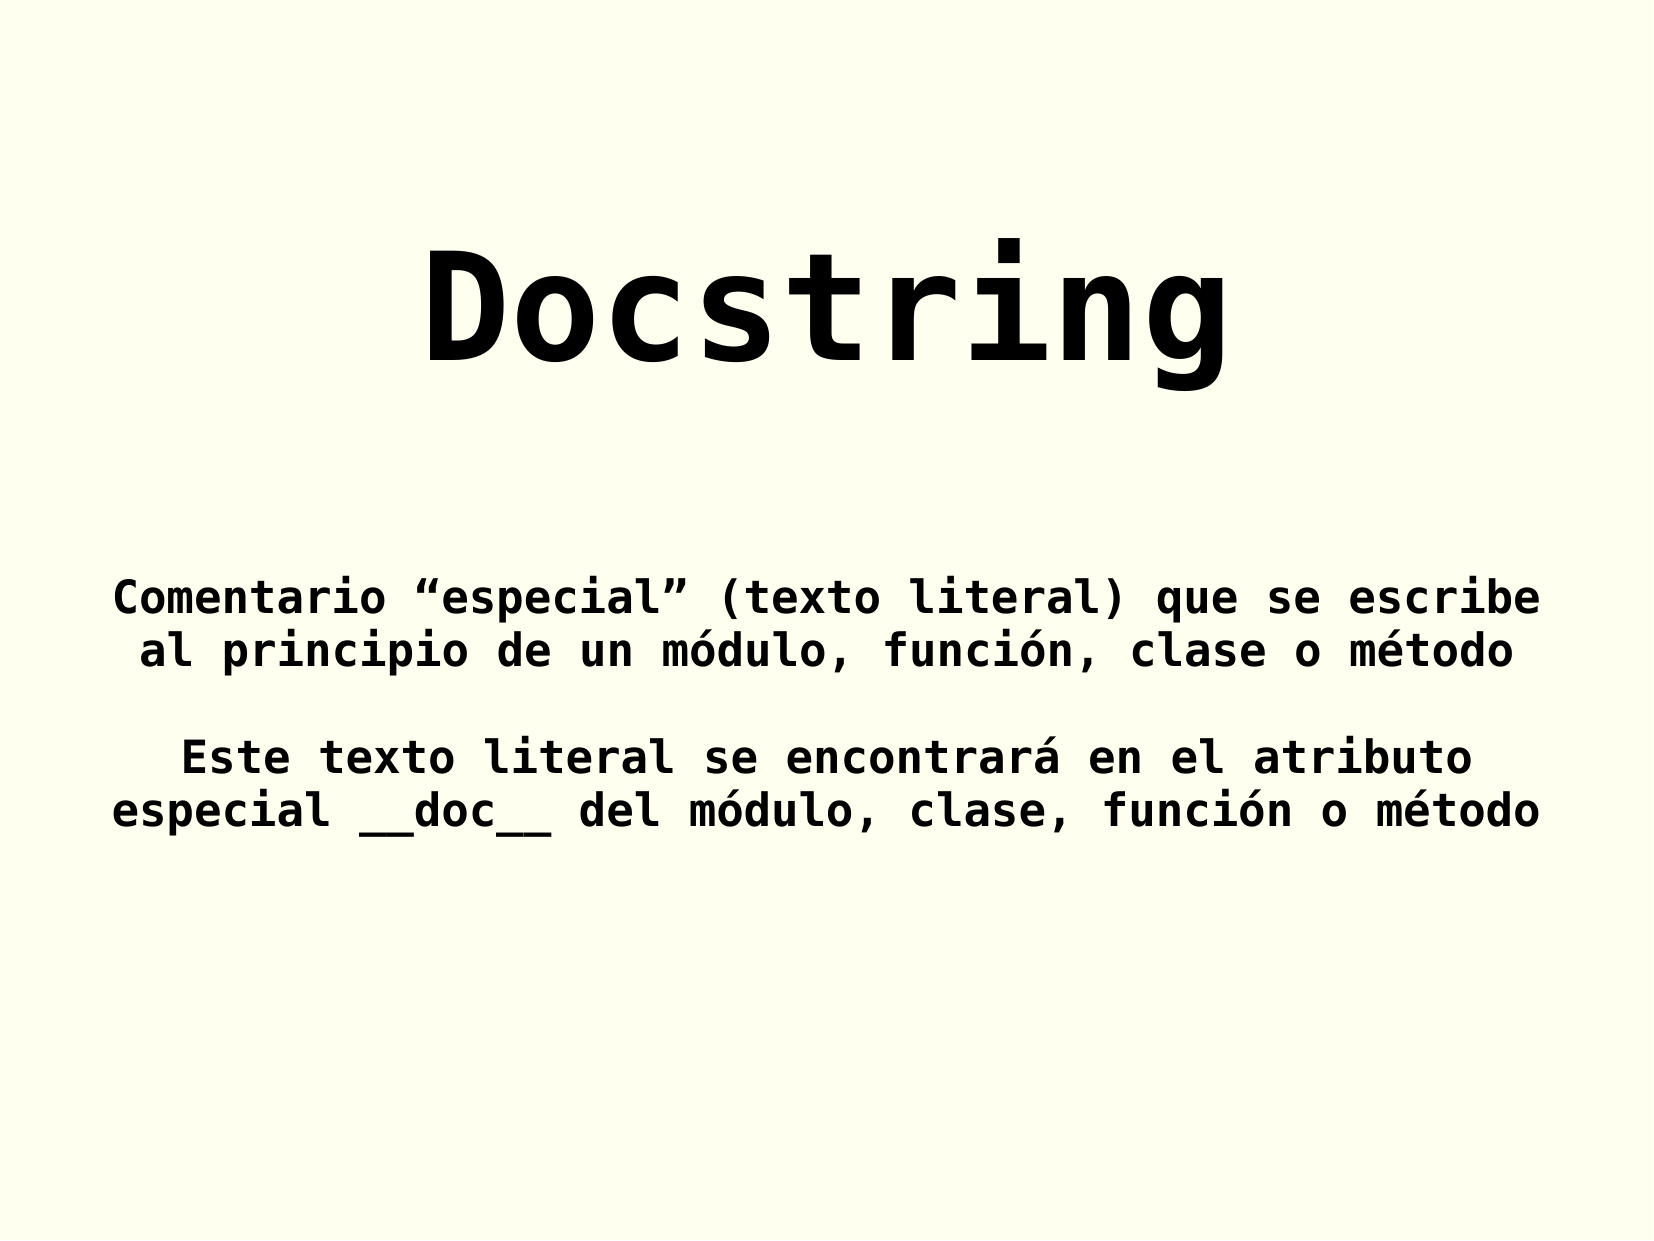

# Docstring
Comentario “especial” (texto literal) que se escribe al principio de un módulo, función, clase o método
Este texto literal se encontrará en el atributo especial __doc__ del módulo, clase, función o método